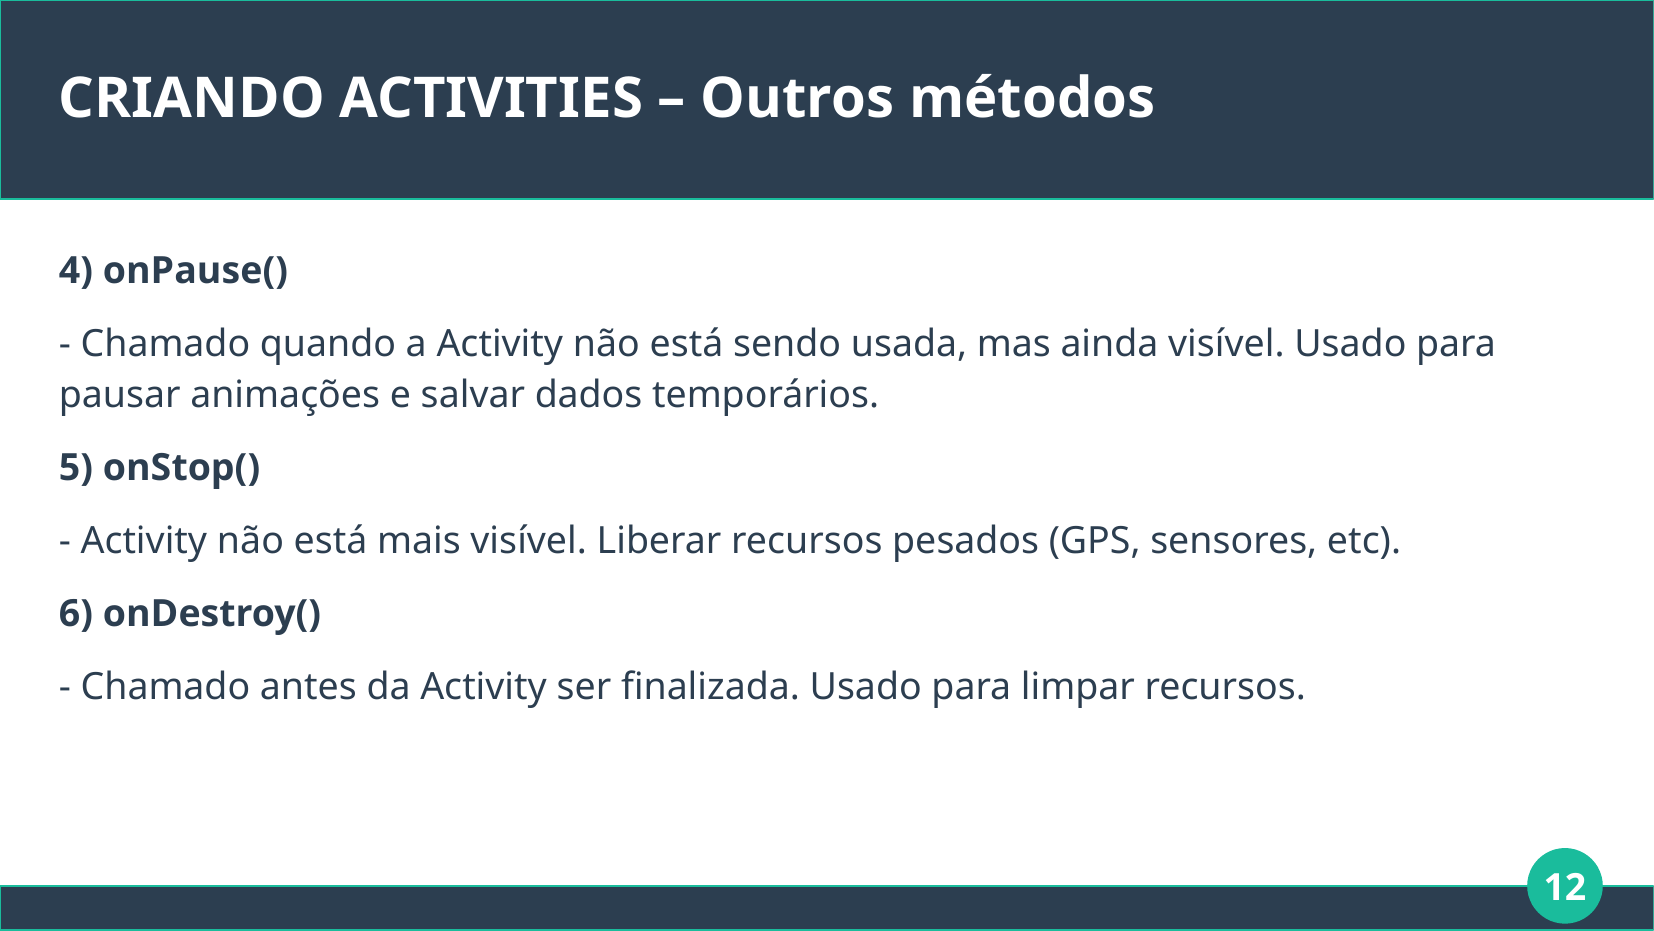

# CRIANDO ACTIVITIES – Outros métodos
4) onPause()
- Chamado quando a Activity não está sendo usada, mas ainda visível. Usado para pausar animações e salvar dados temporários.
5) onStop()
- Activity não está mais visível. Liberar recursos pesados (GPS, sensores, etc).
6) onDestroy()
- Chamado antes da Activity ser finalizada. Usado para limpar recursos.
12